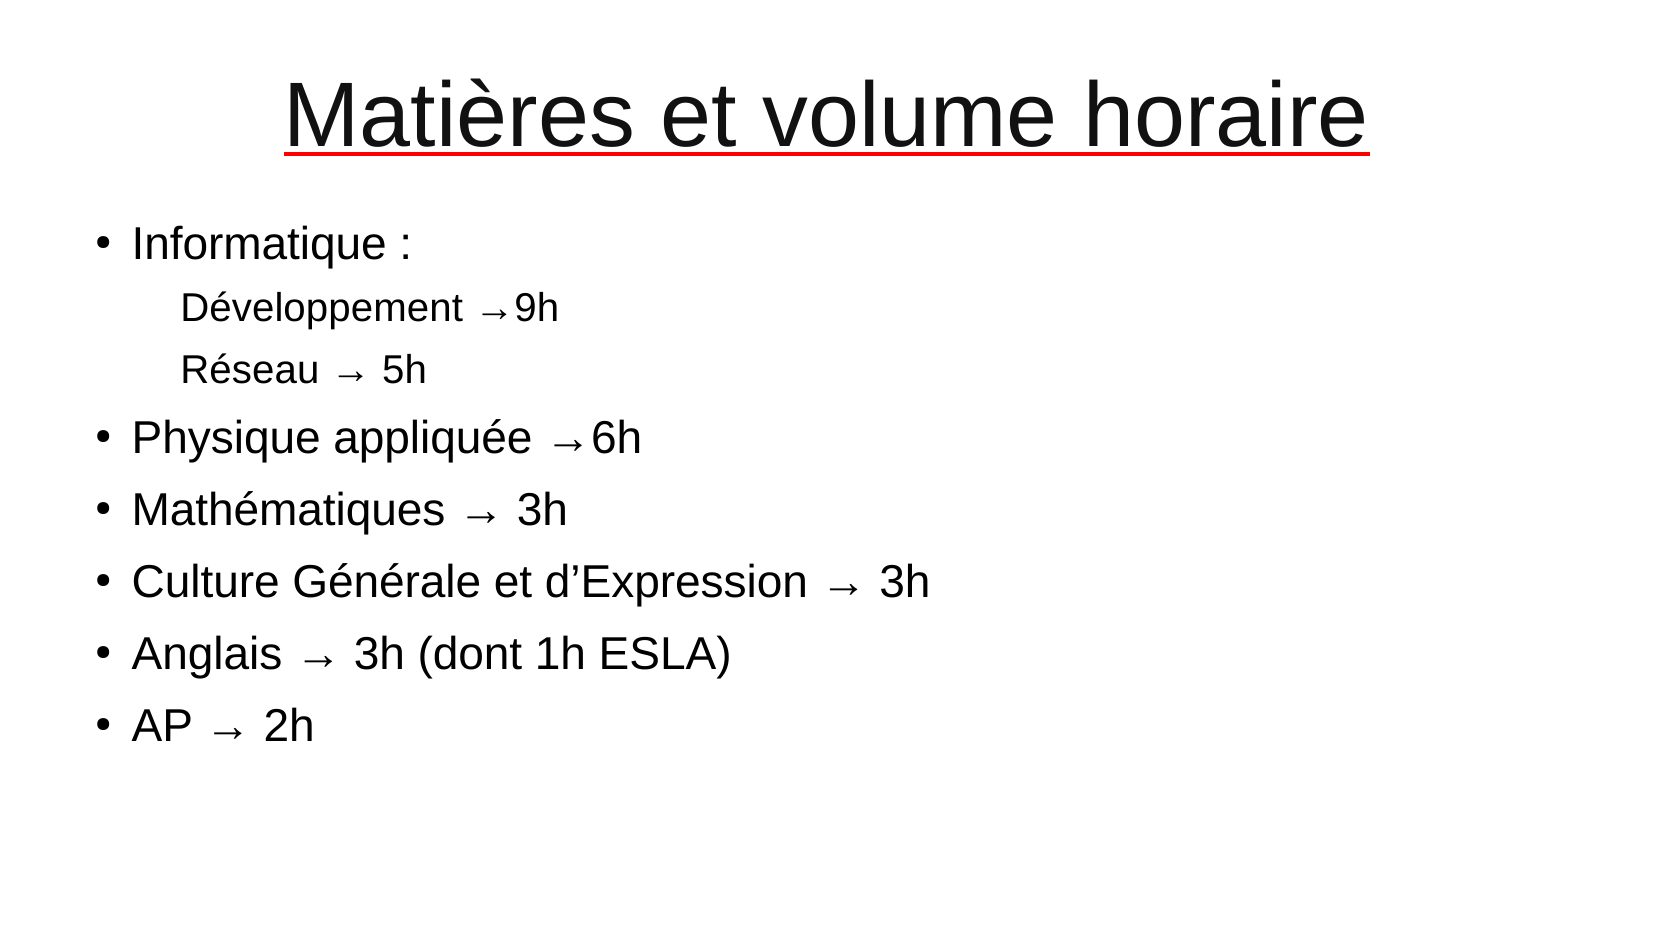

# Matières et volume horaire
Informatique :
Développement →9h
Réseau → 5h
Physique appliquée →6h
Mathématiques → 3h
Culture Générale et d’Expression → 3h
Anglais → 3h (dont 1h ESLA)
AP → 2h